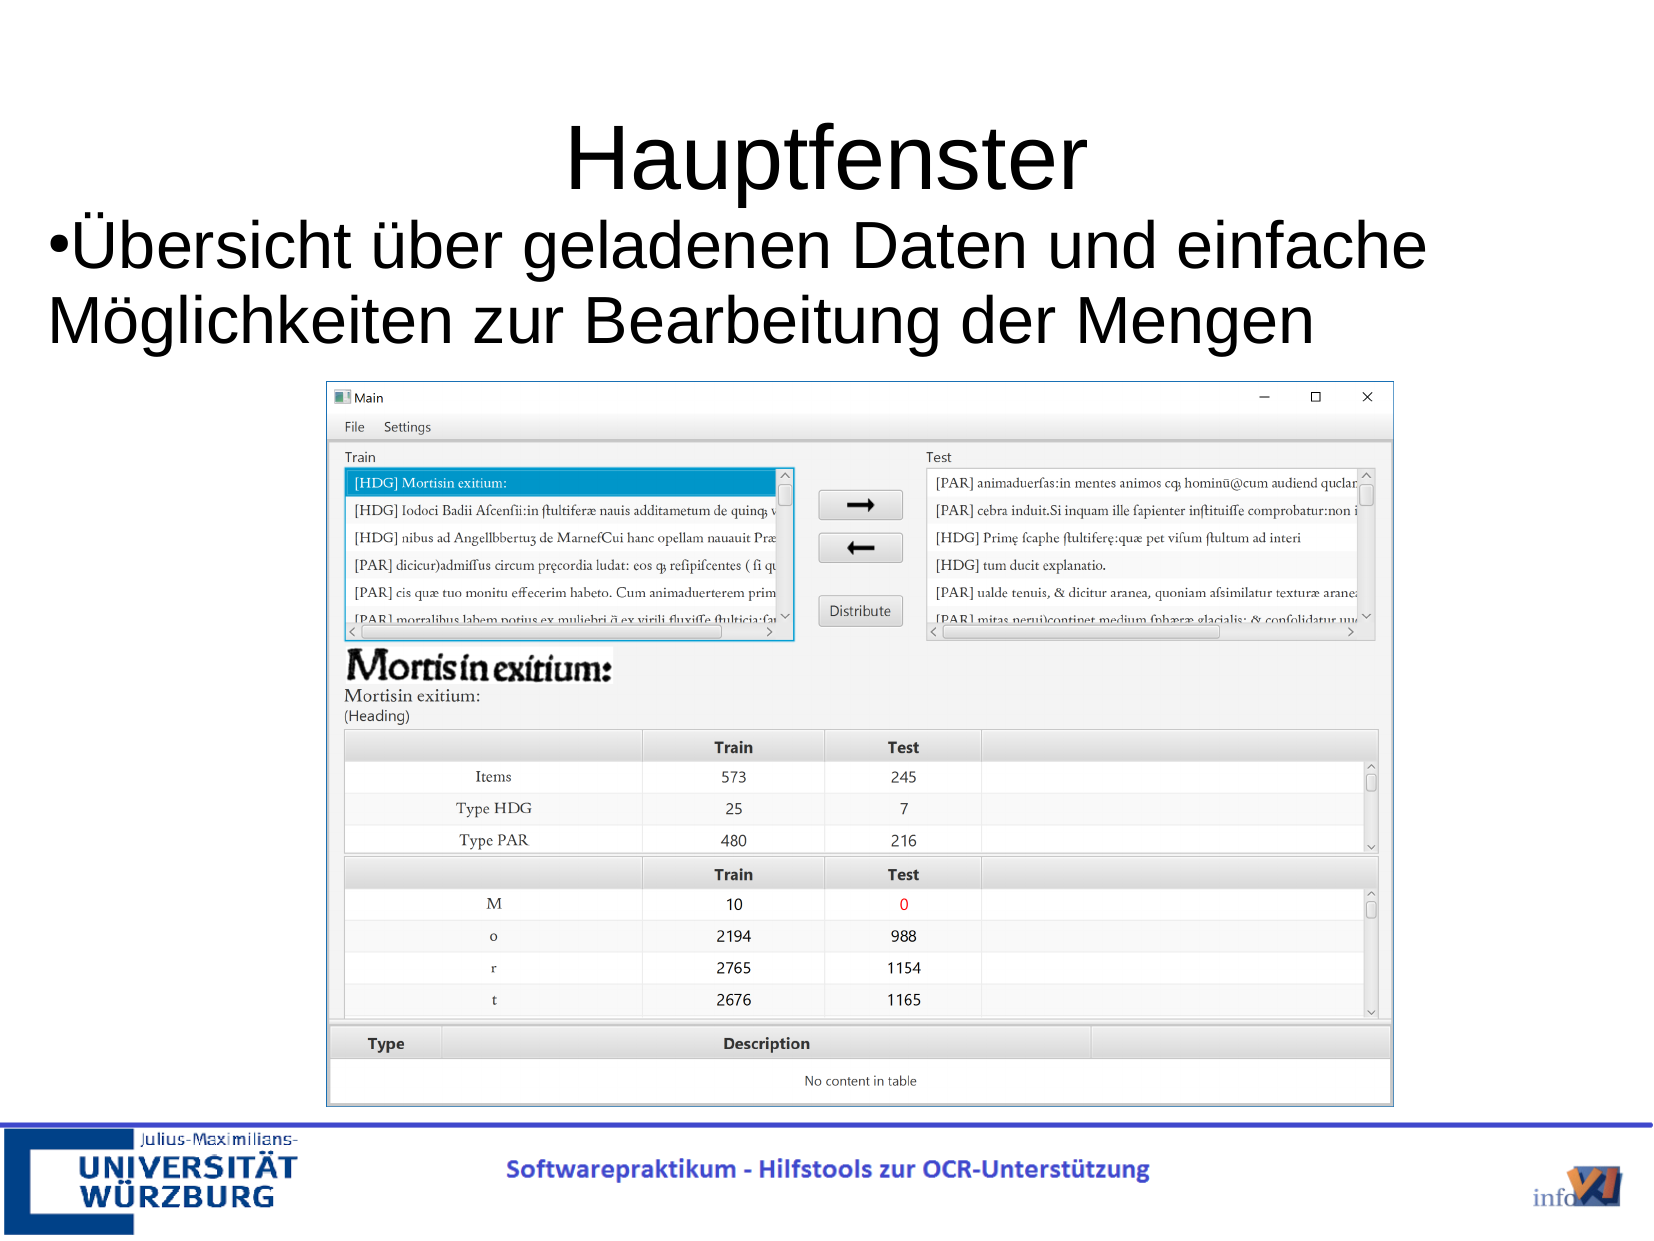

# Hauptfenster
Übersicht über geladenen Daten und einfache Möglichkeiten zur Bearbeitung der Mengen